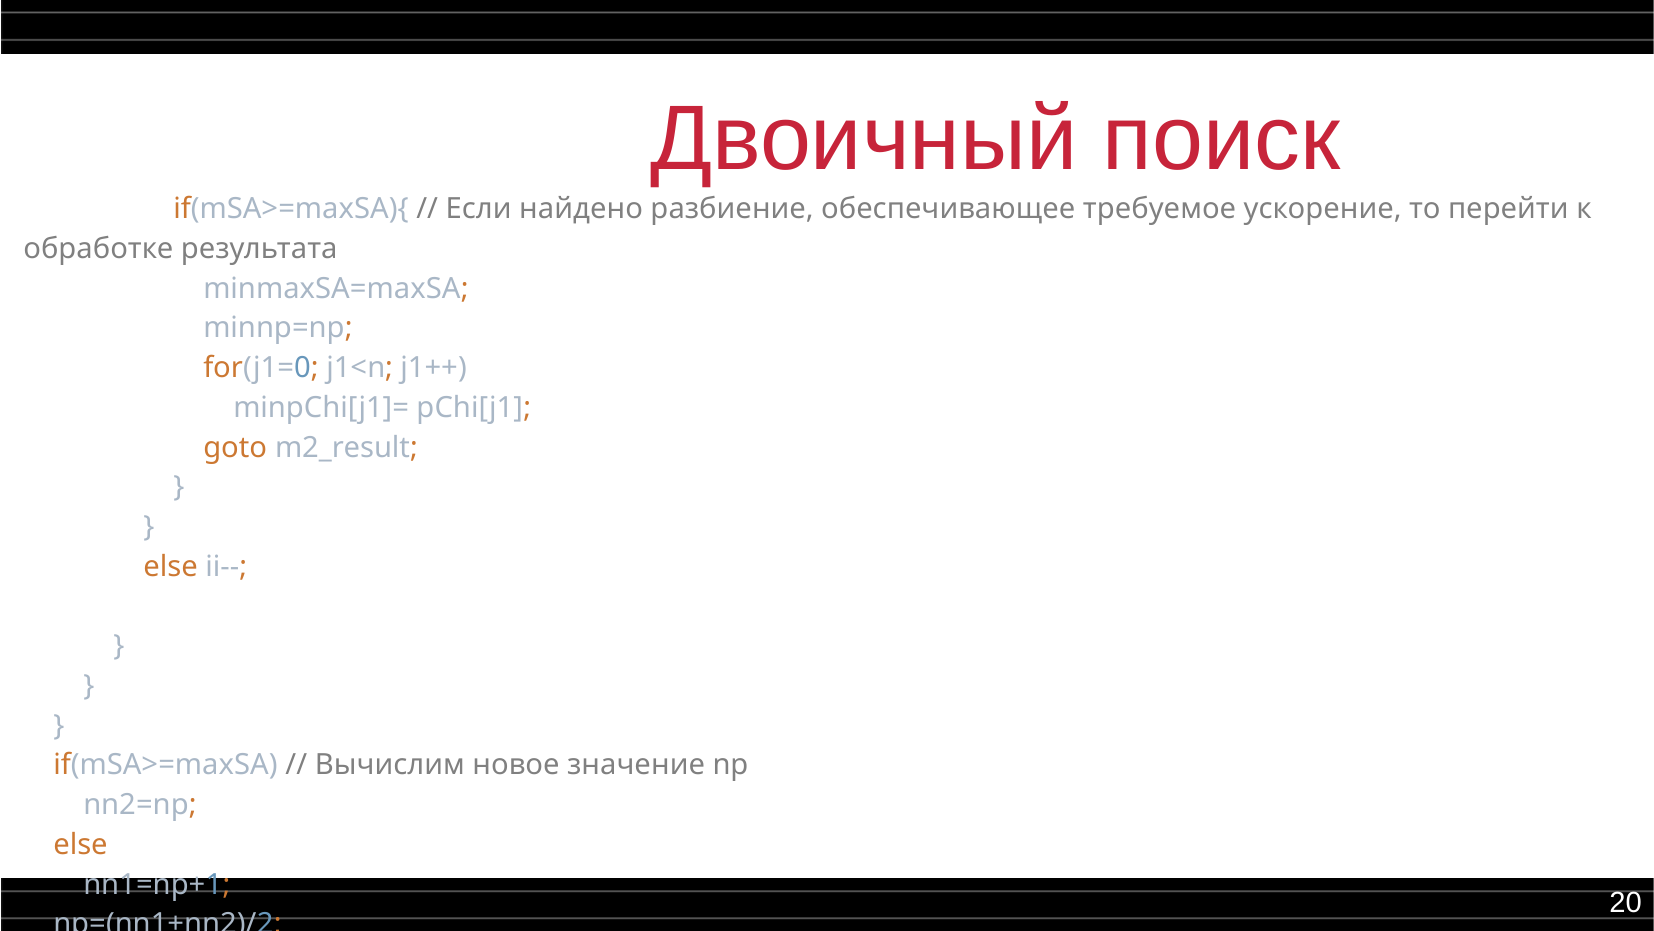

# Двоичный поиск
 if(mSA>=maxSA){ // Если найдено разбиение, обеспечивающее требуемое ускорение, то перейти к обработке результата
 minmaxSA=maxSA;
 minnp=np;
 for(j1=0; j1<n; j1++)
 minpChi[j1]= pChi[j1];
 goto m2_result;
 }
 }
 else ii--;
 }
 }
 }
 if(mSA>=maxSA) // Вычислим новое значение np
 nn2=np;
 else
 nn1=np+1;
 np=(nn1+nn2)/2;
}